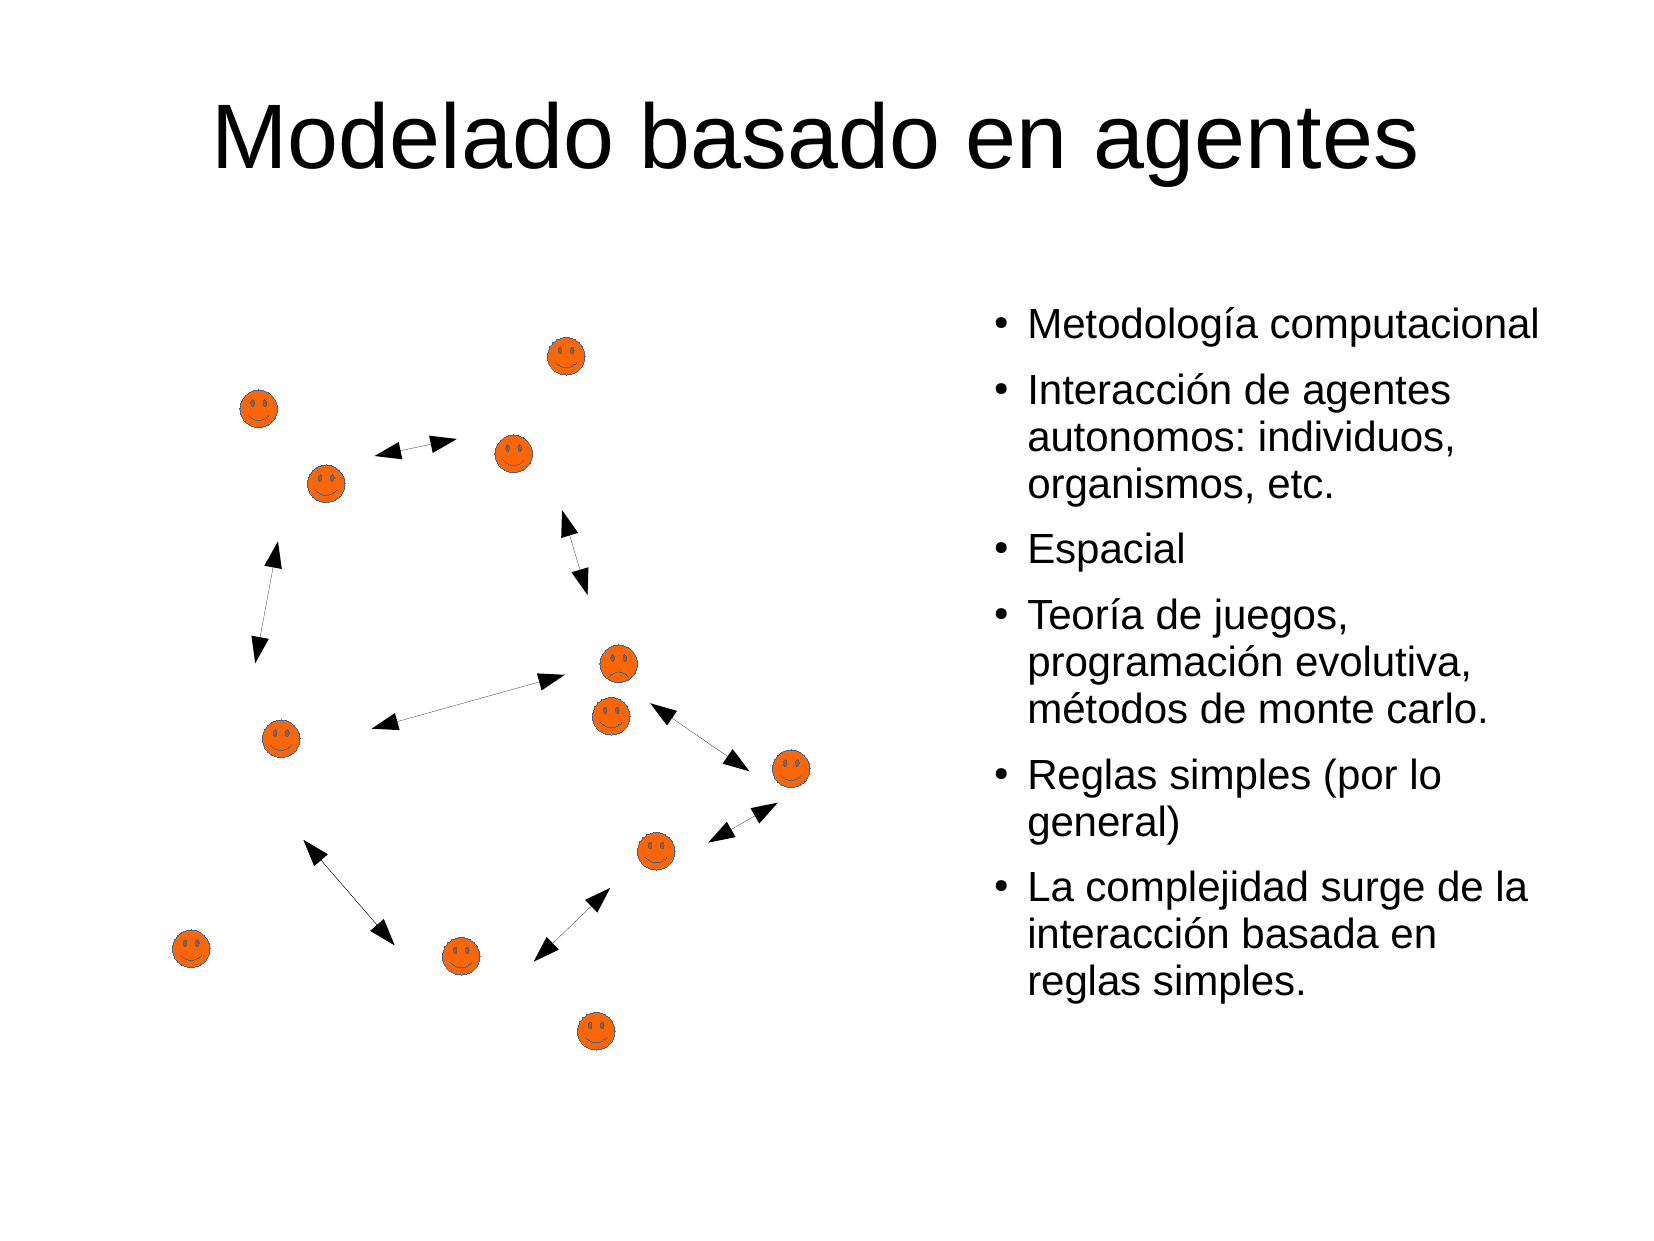

# Modelado basado en agentes
Metodología computacional
Interacción de agentes autonomos: individuos, organismos, etc.
Espacial
Teoría de juegos, programación evolutiva, métodos de monte carlo.
Reglas simples (por lo general)
La complejidad surge de la interacción basada en reglas simples.